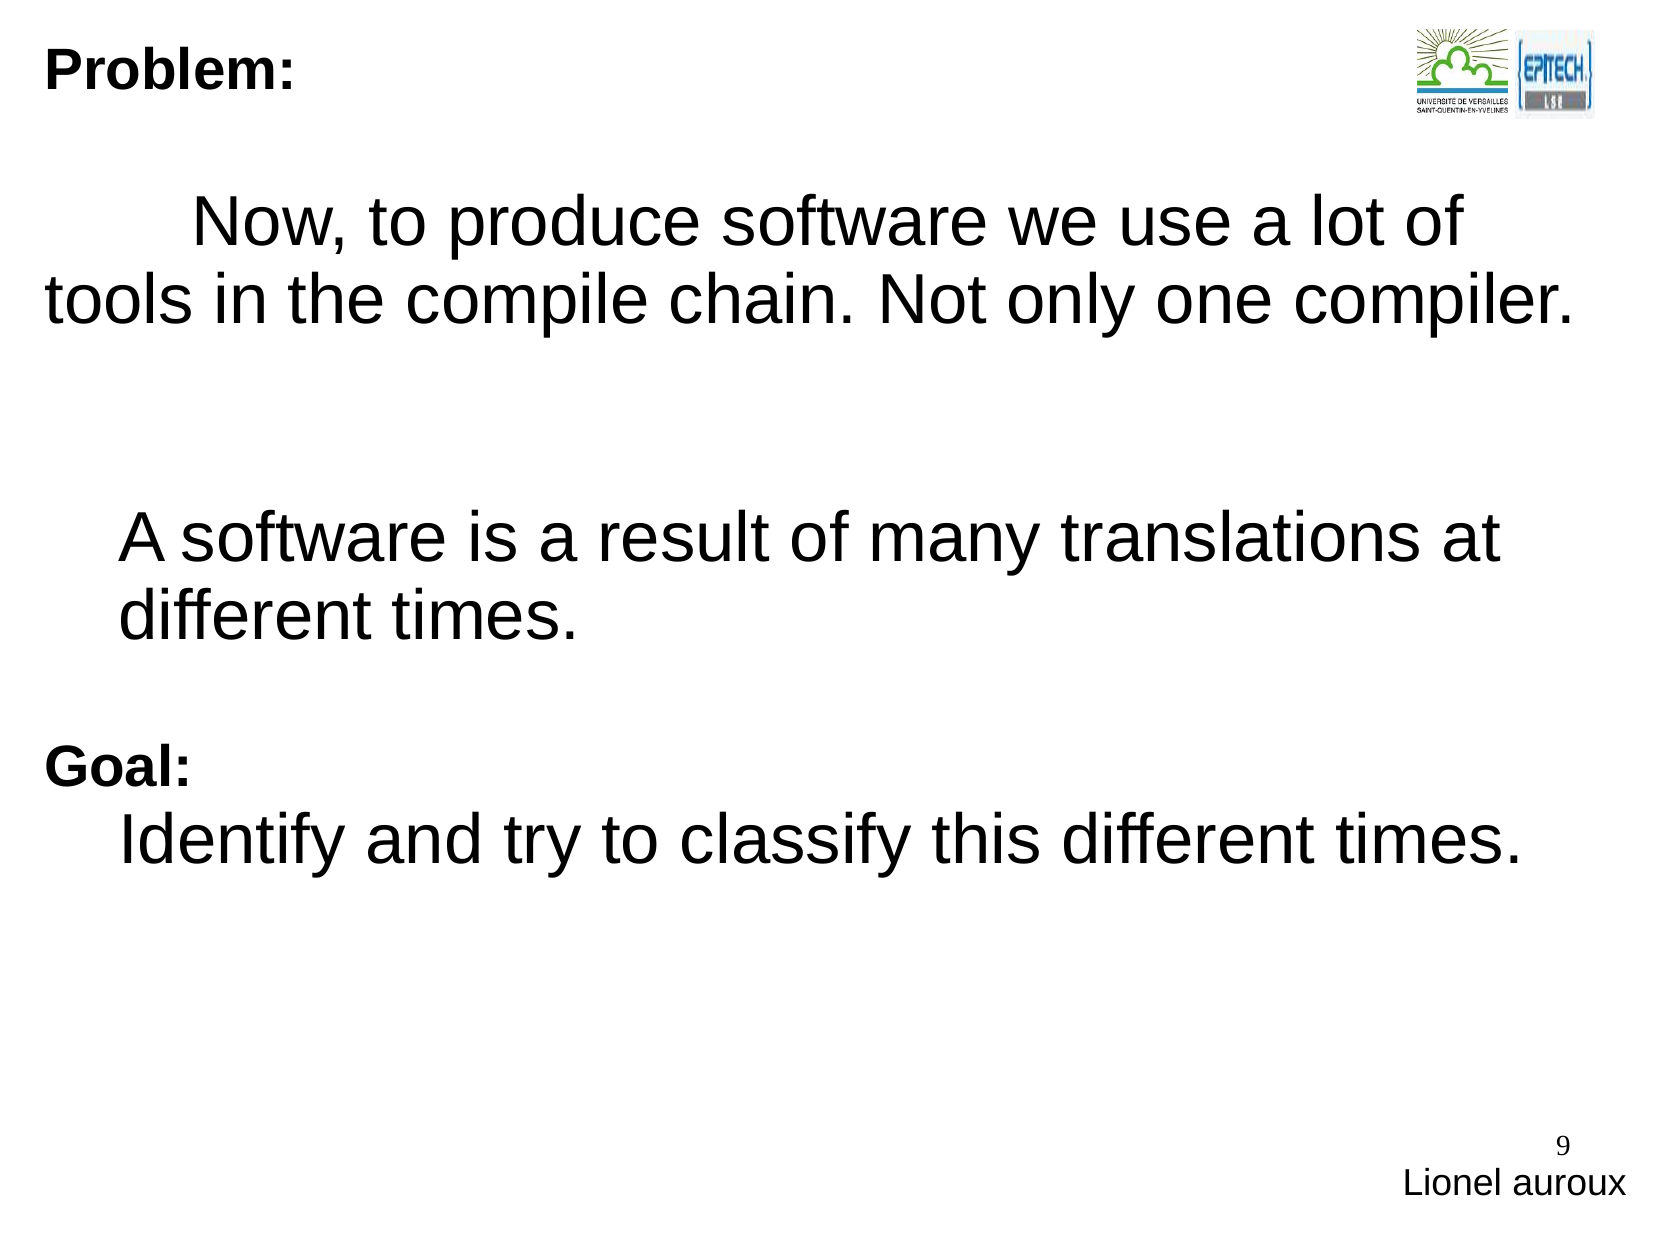

Problem:
		Now, to produce software we use a lot of tools in the compile chain. Not only one compiler.
	A software is a result of many translations at 		different times.
Goal:
	Identify and try to classify this different times.
9
Lionel auroux